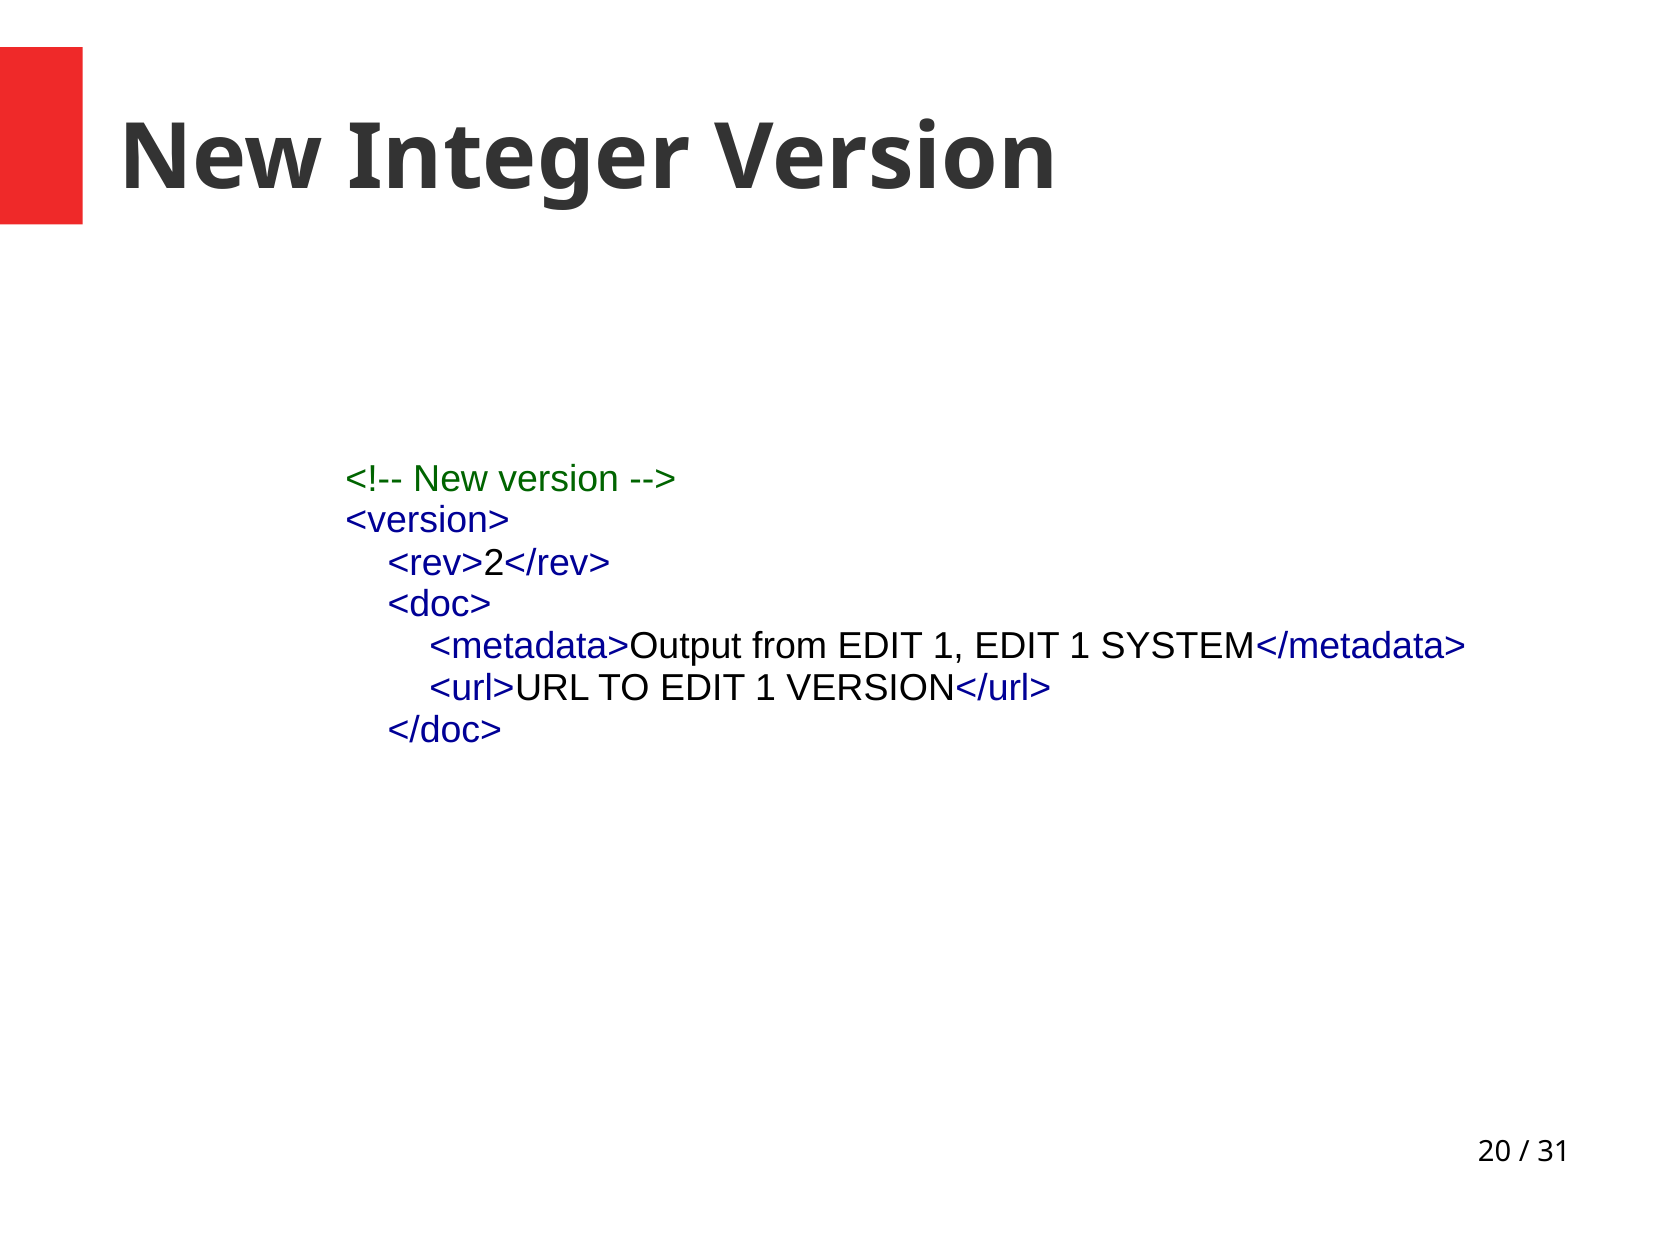

# New Integer Version
 <!-- New version -->
 <version>
 <rev>2</rev>
 <doc>
 <metadata>Output from EDIT 1, EDIT 1 SYSTEM</metadata>
 <url>URL TO EDIT 1 VERSION</url>
 </doc>
20